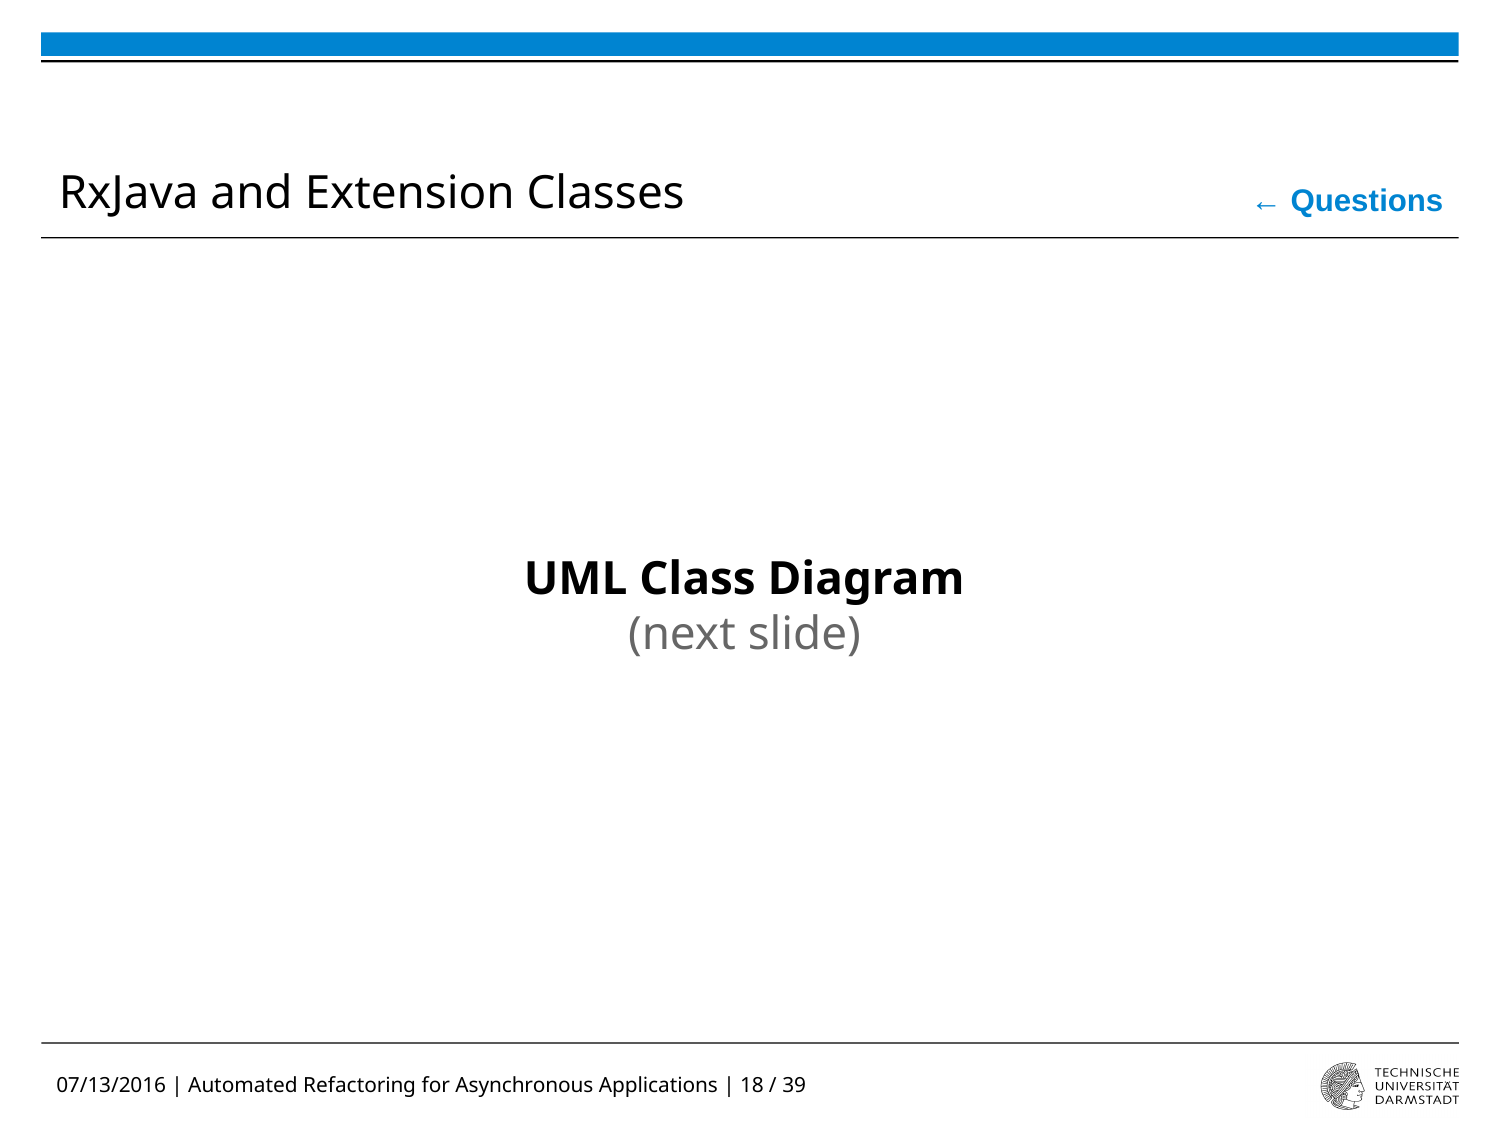

RxJava and Extension Classes
← Questions
UML Class Diagram
(next slide)